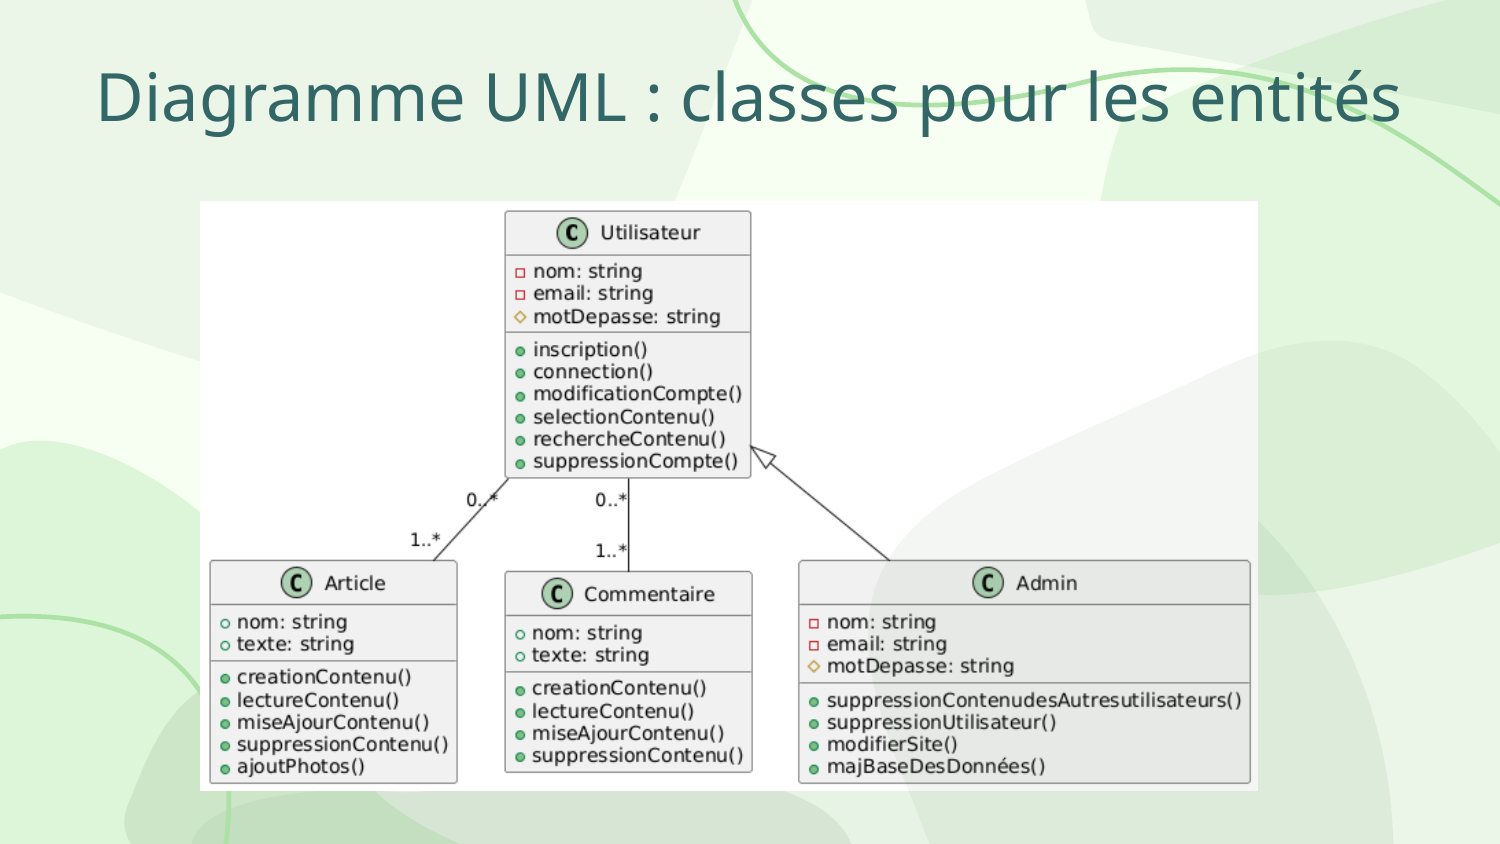

# Diagramme UML : classes pour les entités